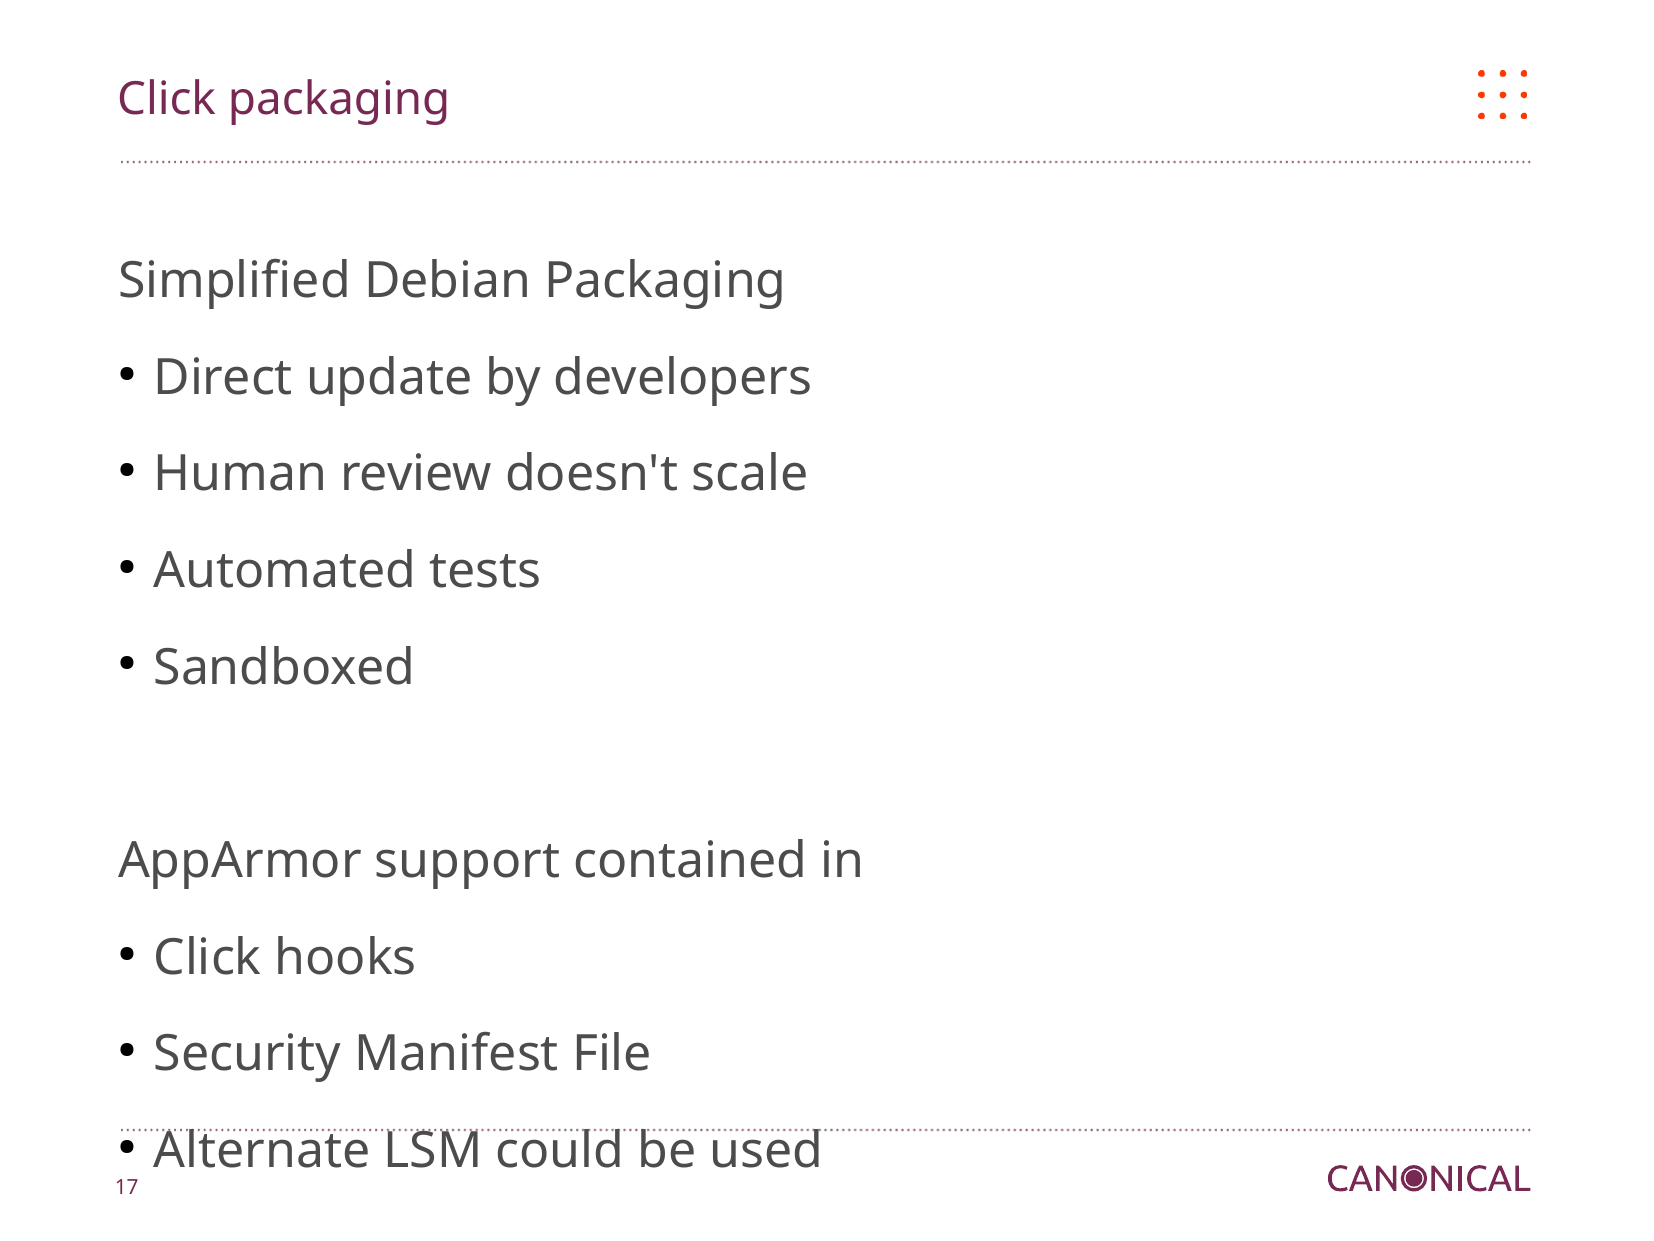

# Click packaging
Simplified Debian Packaging
Direct update by developers
Human review doesn't scale
Automated tests
Sandboxed
AppArmor support contained in
Click hooks
Security Manifest File
Alternate LSM could be used